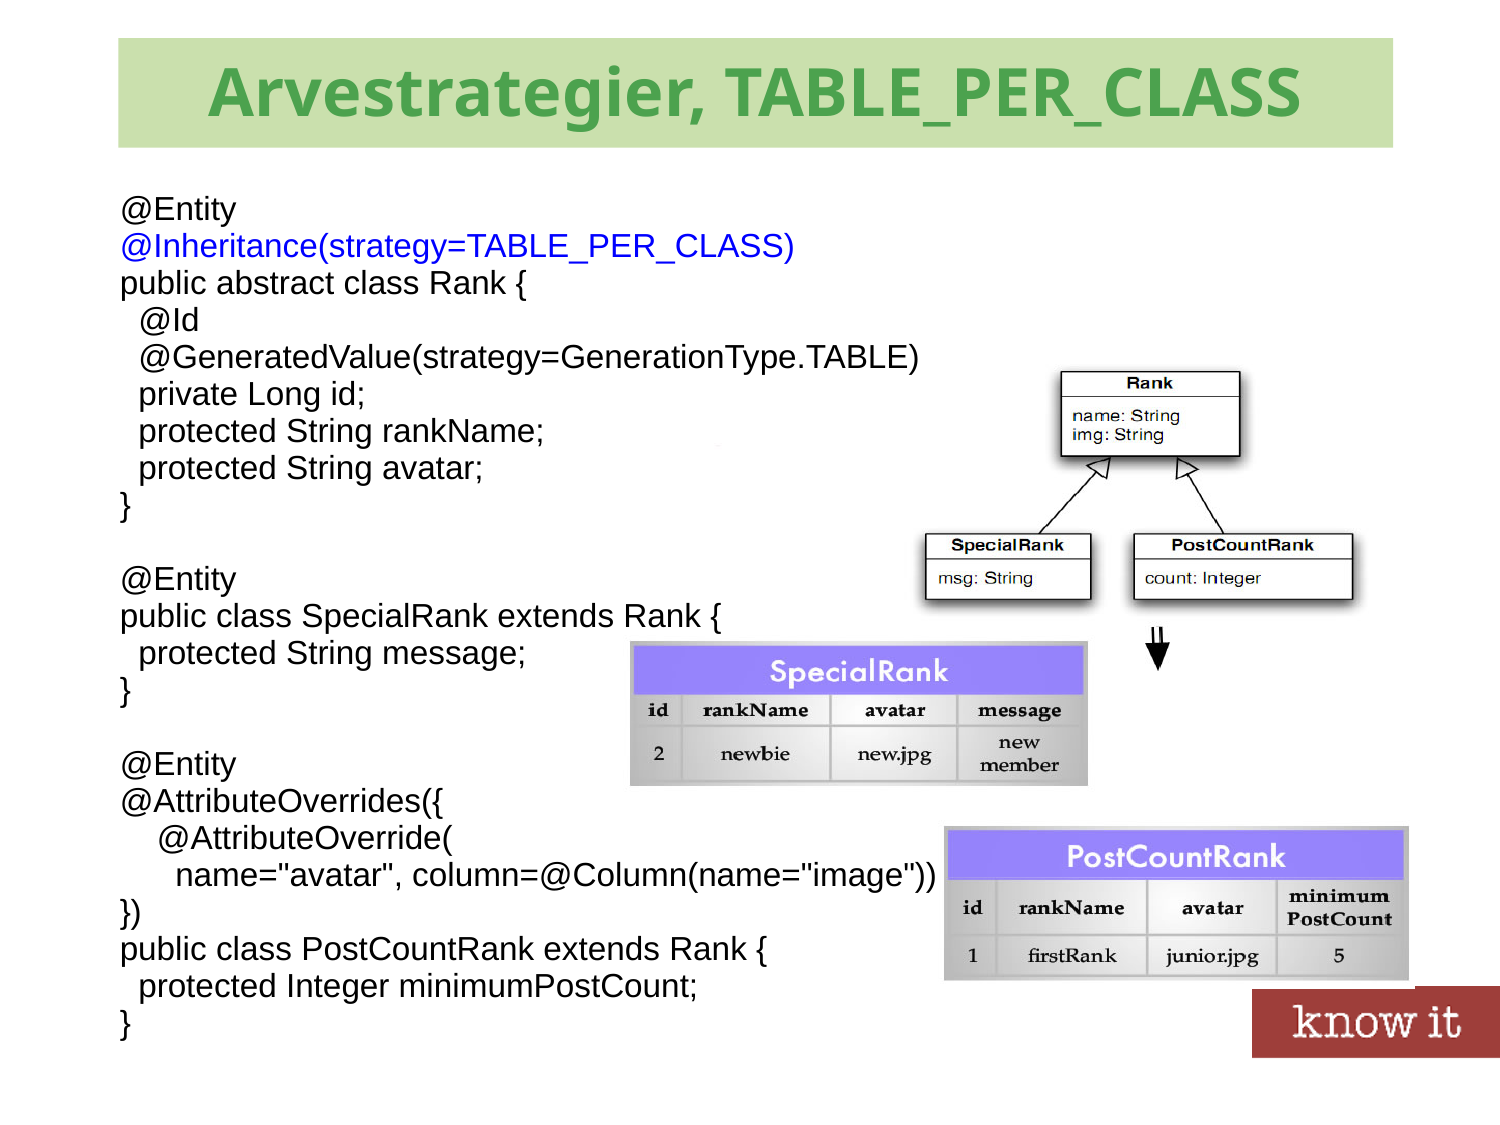

Arvestrategier, TABLE_PER_CLASS
@Entity
@Inheritance(strategy=TABLE_PER_CLASS)
public abstract class Rank {
 @Id
 @GeneratedValue(strategy=GenerationType.TABLE)
 private Long id;
 protected String rankName;
 protected String avatar;
}
@Entity
public class SpecialRank extends Rank {
 protected String message;
}
@Entity
@AttributeOverrides({
 @AttributeOverride(
 name="avatar", column=@Column(name="image"))
})
public class PostCountRank extends Rank {
 protected Integer minimumPostCount;
}